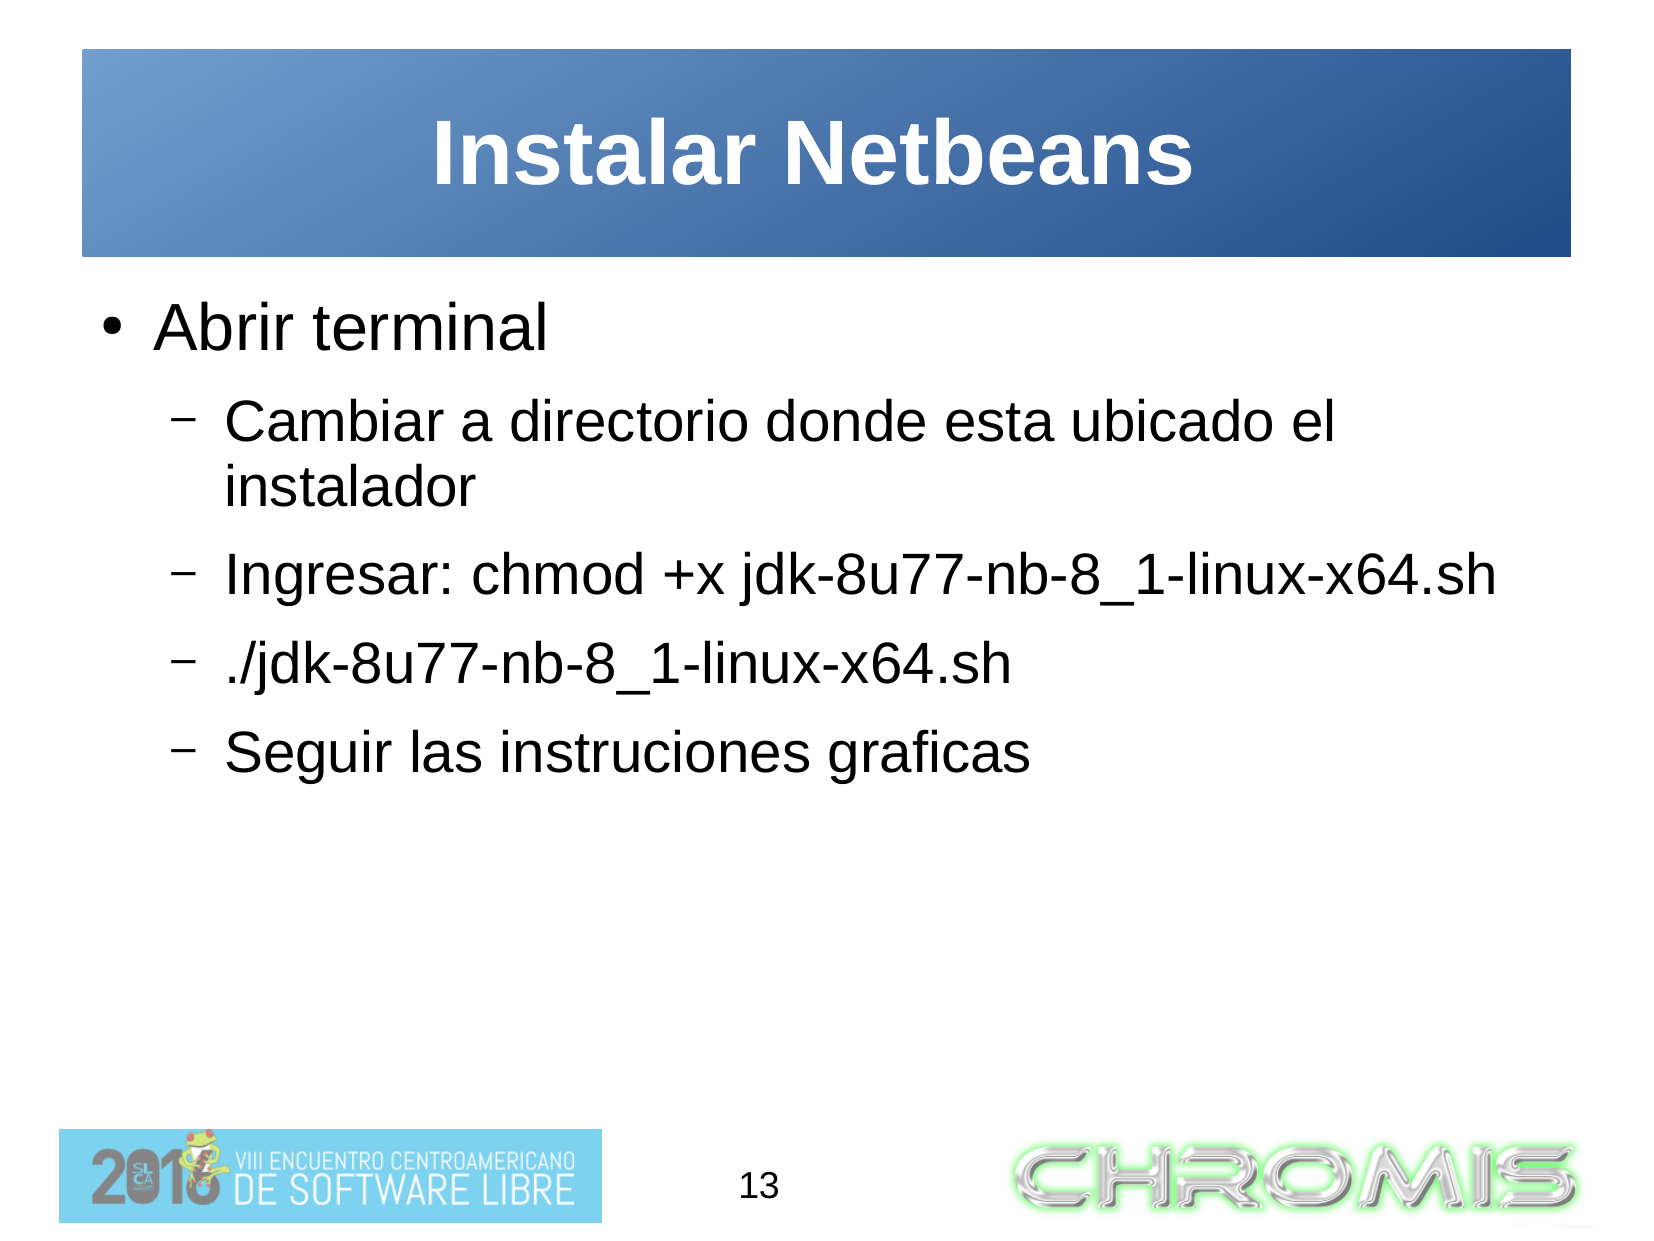

# Instalar Netbeans
Abrir terminal
Cambiar a directorio donde esta ubicado el instalador
Ingresar: chmod +x jdk-8u77-nb-8_1-linux-x64.sh
./jdk-8u77-nb-8_1-linux-x64.sh
Seguir las instruciones graficas